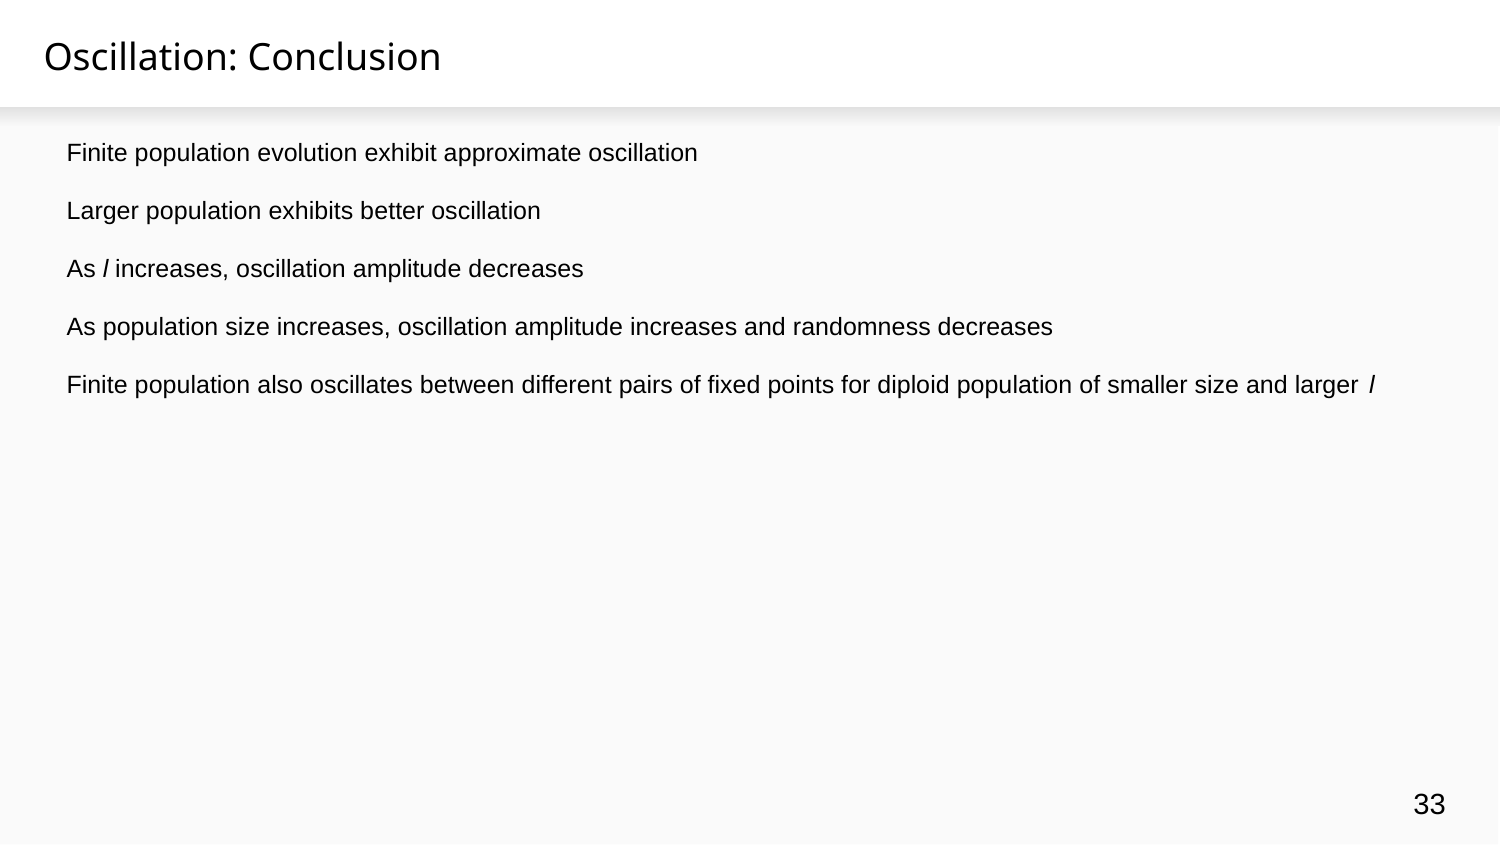

# Oscillation: Conclusion
Finite population evolution exhibit approximate oscillation
Larger population exhibits better oscillation
As l increases, oscillation amplitude decreases
As population size increases, oscillation amplitude increases and randomness decreases
Finite population also oscillates between different pairs of fixed points for diploid population of smaller size and larger l
33